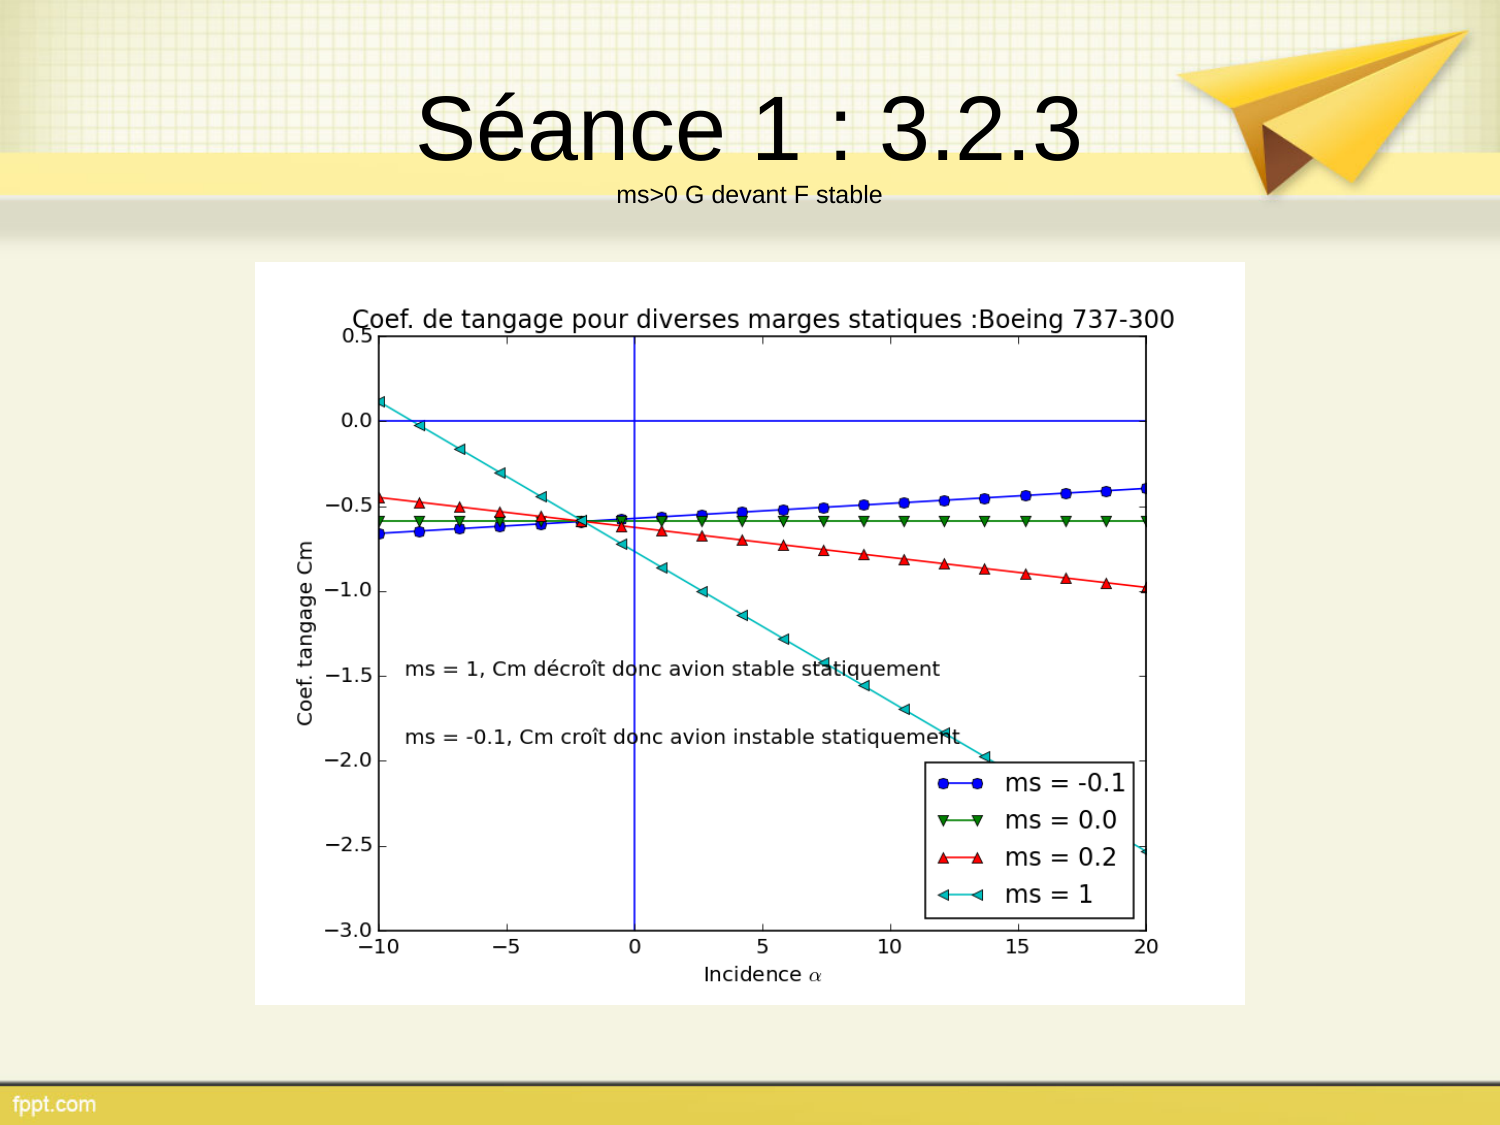

# Séance 1 : 3.2.3 ms>0 G devant F stable